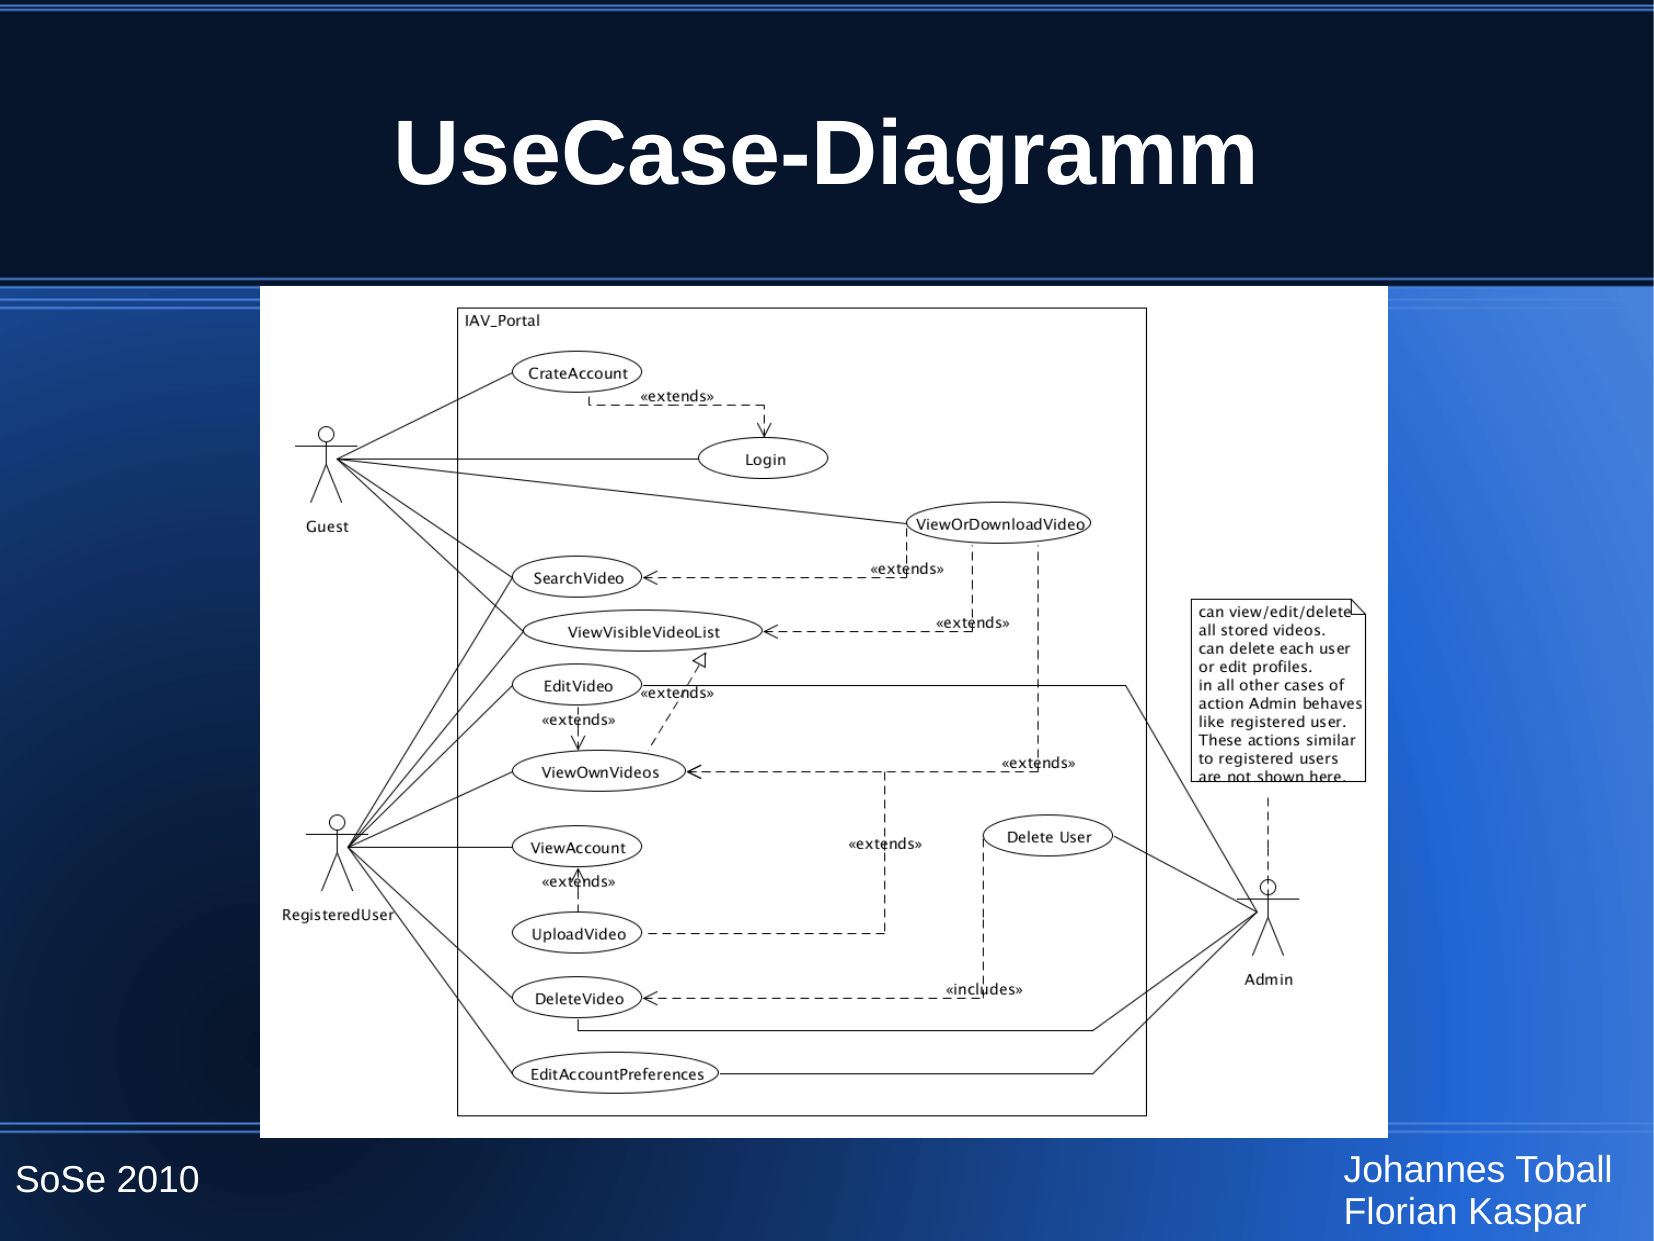

# UseCase-Diagramm
Johannes Toball
Florian Kaspar
SoSe 2010